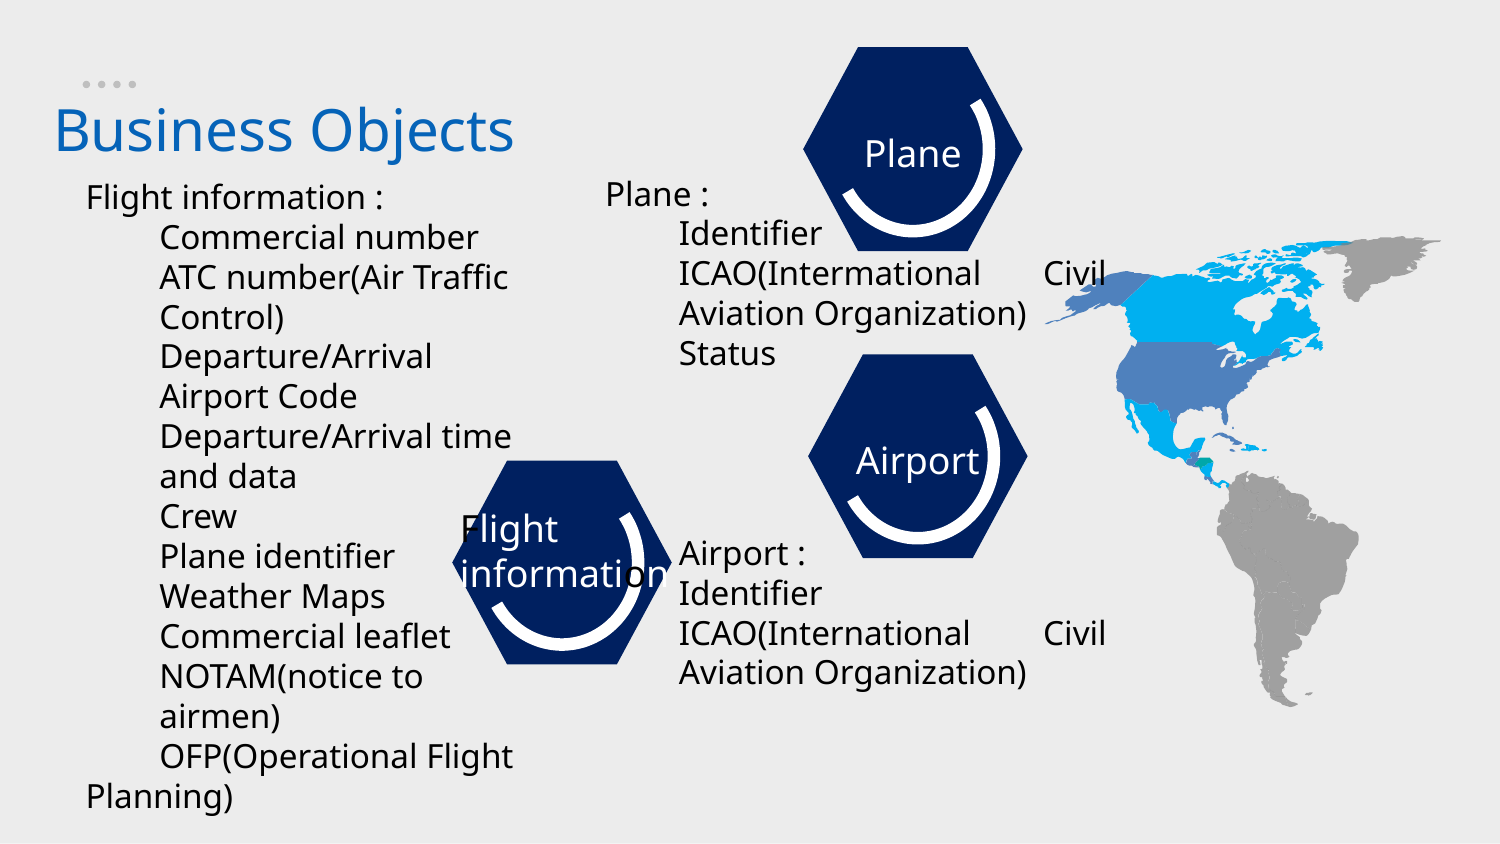

Plane
Business Objects
Plane :
	Identifier
	ICAO(Intermational Civil 	Aviation Organization)
	Status
	Airport :
	Identifier
	ICAO(International Civil 	Aviation Organization)
Flight information :
	Commercial number
	ATC number(Air Traffic 		Control)
	Departure/Arrival 			Airport Code
	Departure/Arrival time 		and data
	Crew
	Plane identifier
	Weather Maps
	Commercial leaflet
	NOTAM(notice to 			airmen)
	OFP(Operational Flight 	Planning)
Airport
Flight
information